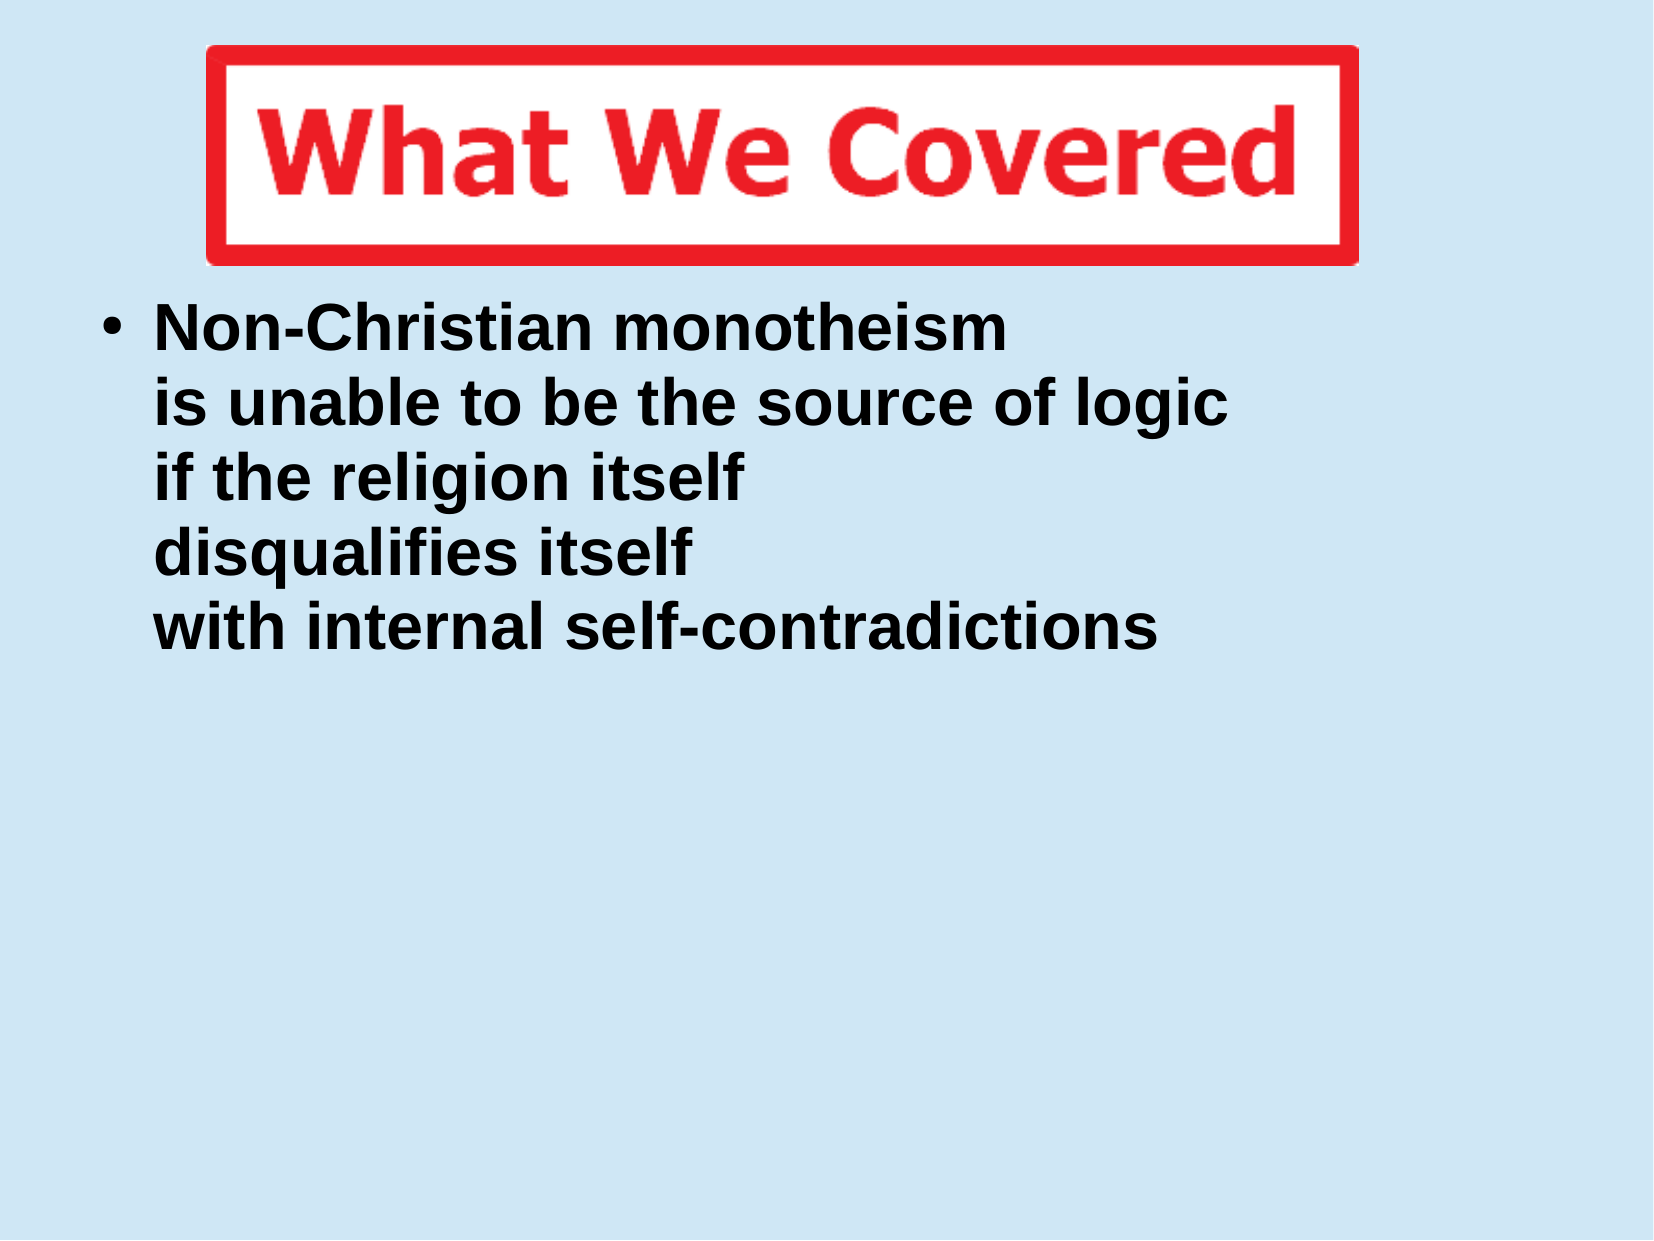

# Non-Christian monotheism is unable to be the source of logic if the religion itself disqualifies itself with internal self-contradictions